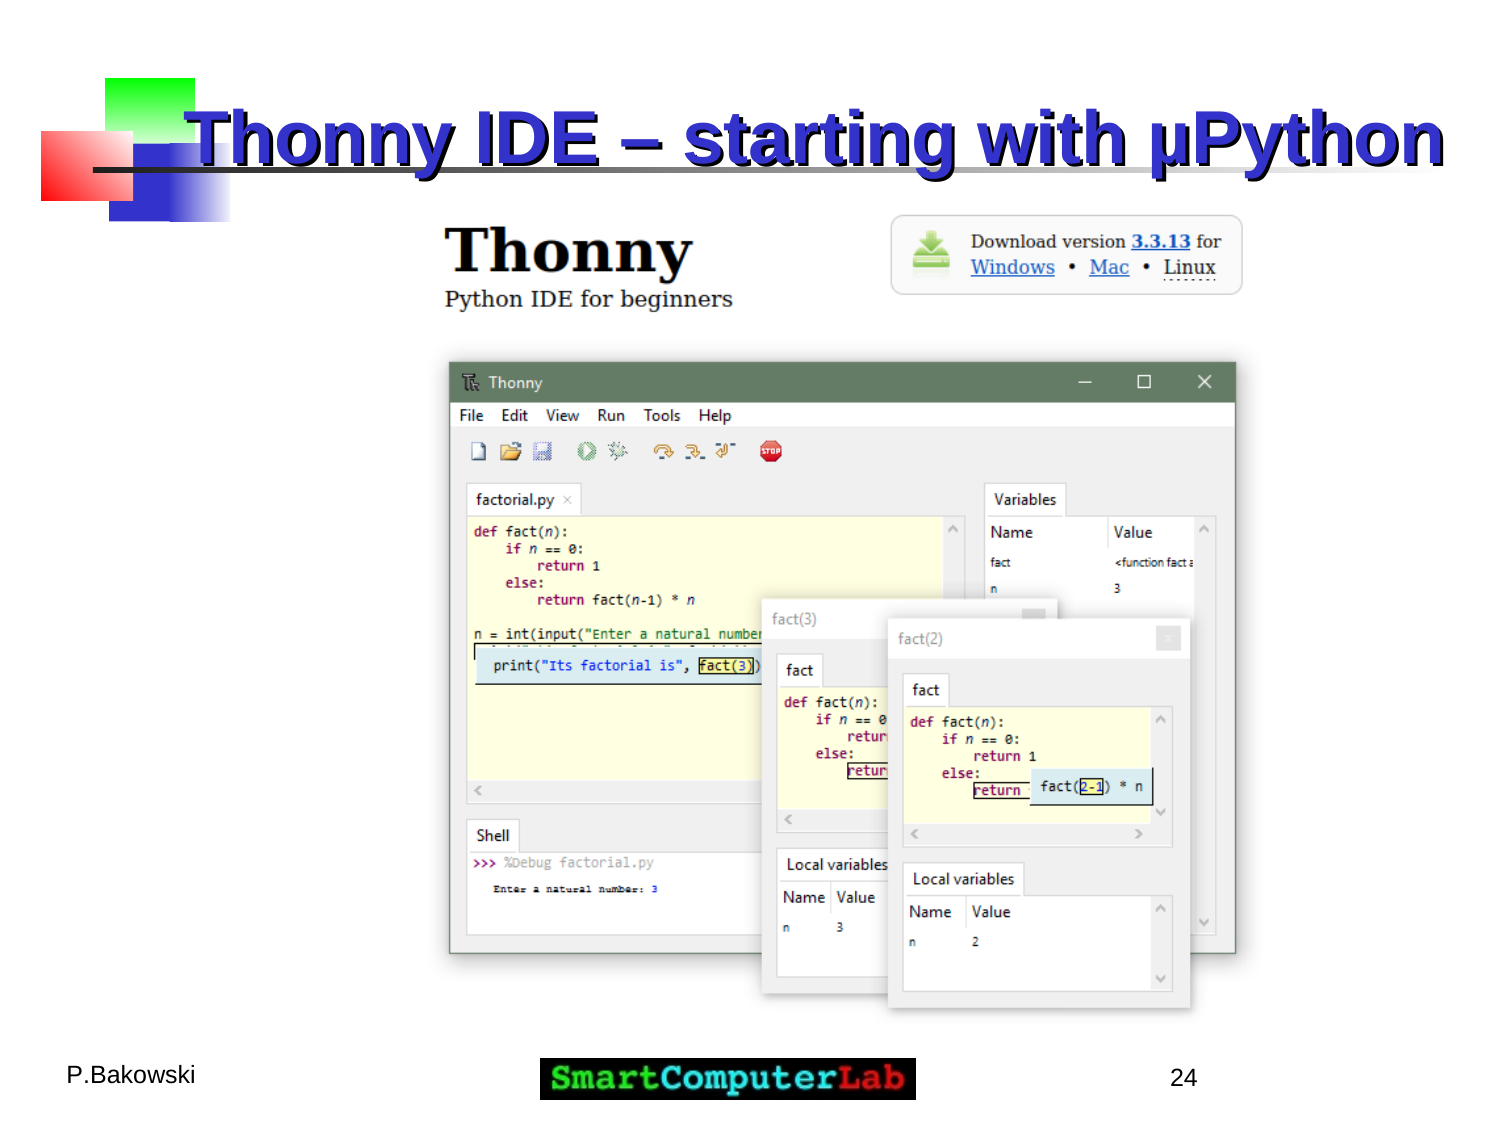

# Thonny IDE – starting with µPython
24